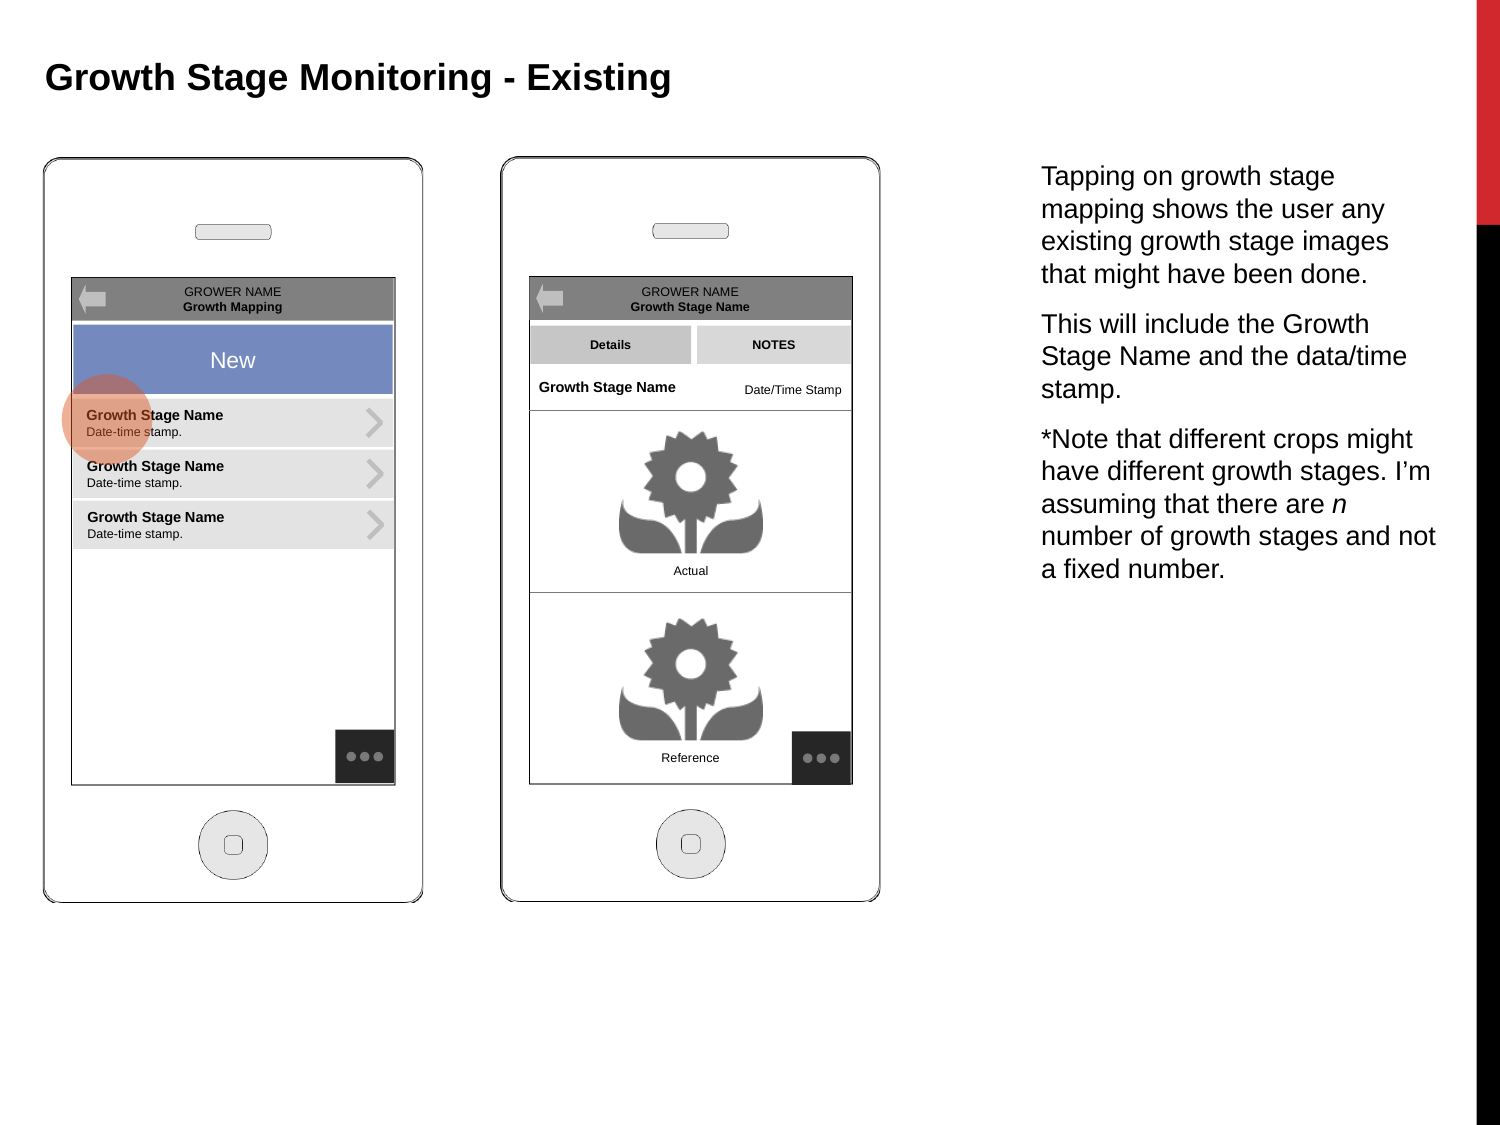

Growth Stage Monitoring - Existing
Tapping on growth stage mapping shows the user any existing growth stage images that might have been done.
This will include the Growth Stage Name and the data/time stamp.
*Note that different crops might have different growth stages. I’m assuming that there are n number of growth stages and not a fixed number.
GROWER NAME
Growth Stage Name
Details
NOTES
Growth Stage Name
Date/Time Stamp
Actual
Reference
GROWER NAME
Growth Mapping
New
Growth Stage Name
Date-time stamp.
Growth Stage Name
Date-time stamp.
Growth Stage Name
Date-time stamp.